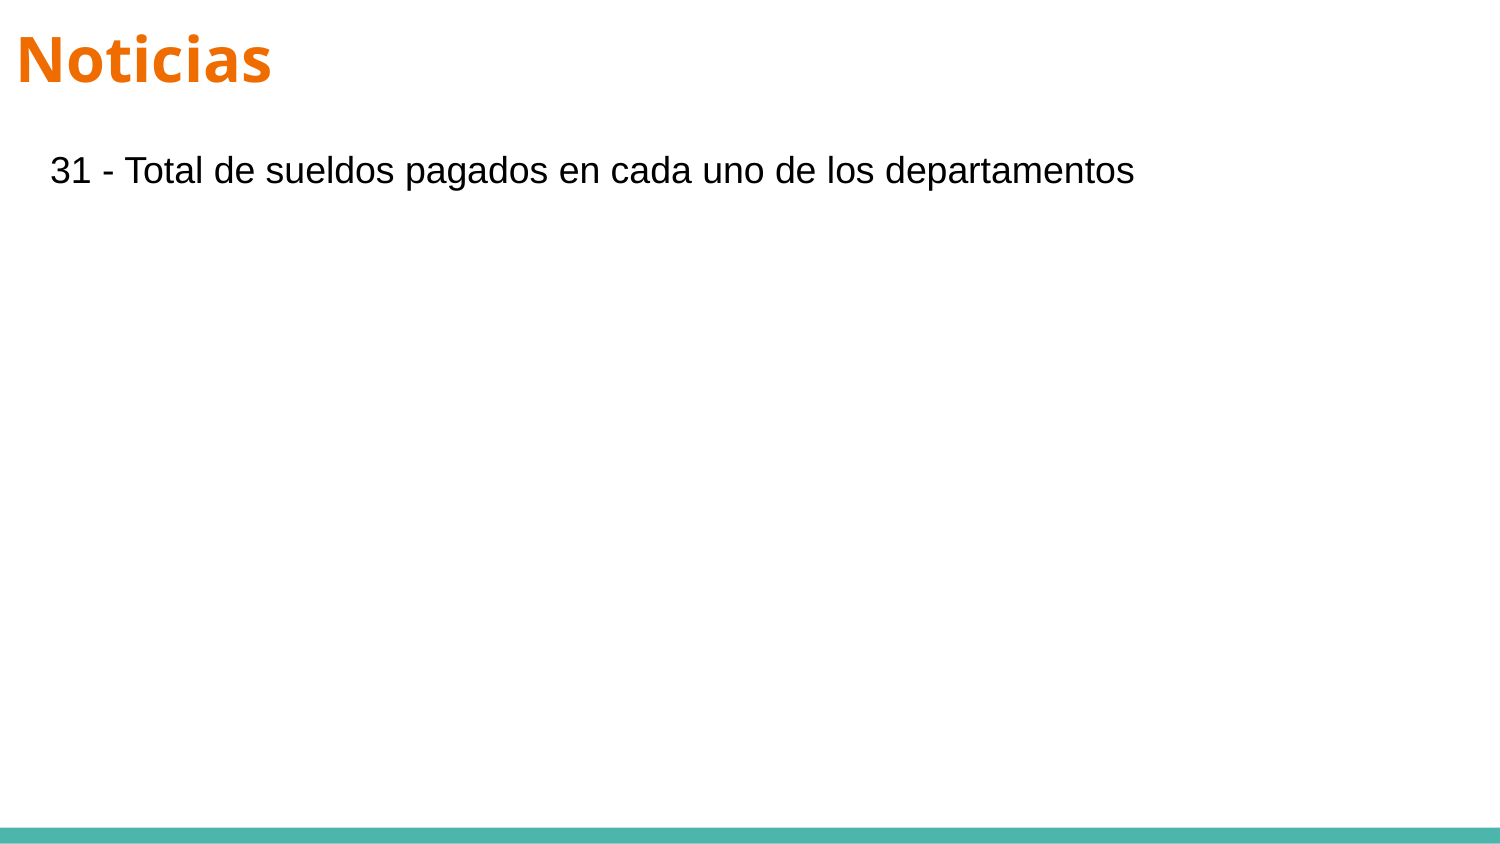

# Noticias
31 - Total de sueldos pagados en cada uno de los departamentos